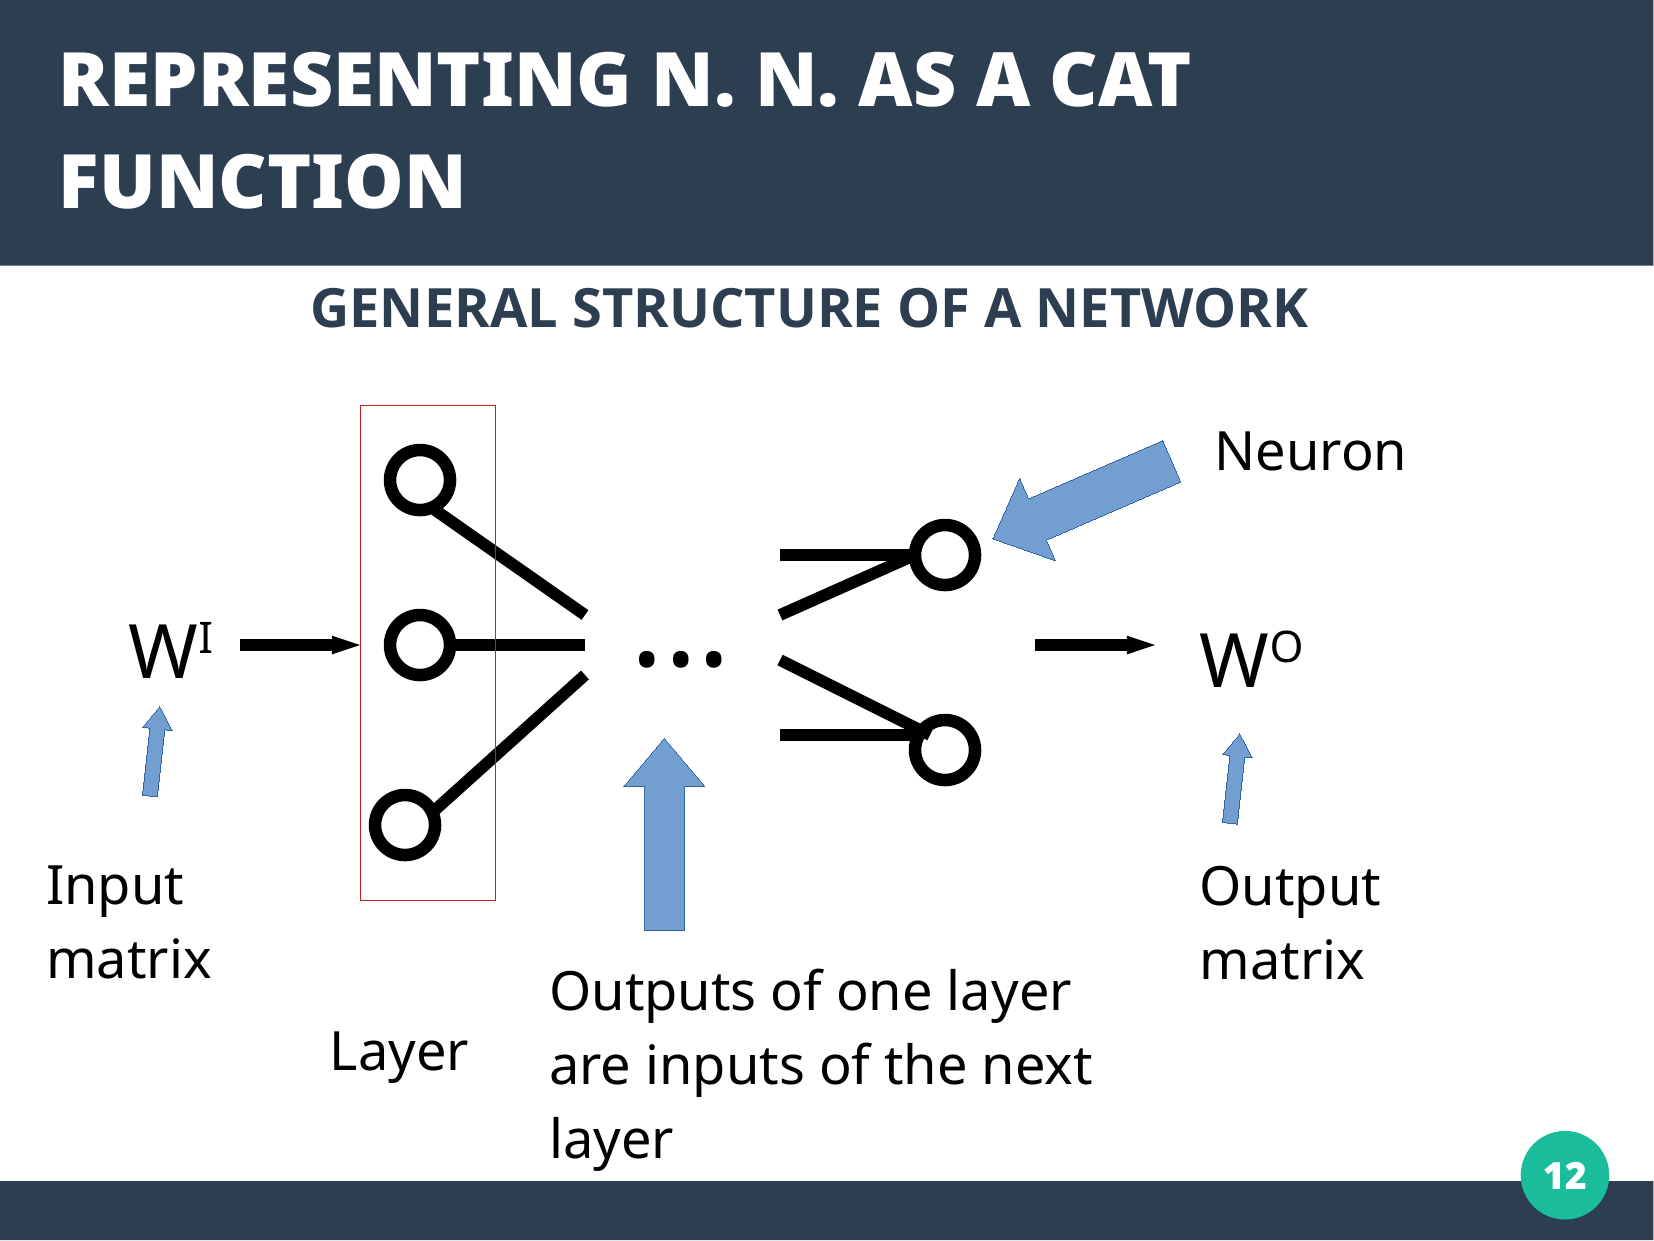

# REPRESENTING N. N. AS A CAT FUNCTION
GENERAL STRUCTURE OF A NETWORK
Neuron
...
WI
WO
Input
matrix
Output
matrix
Outputs of one layer
are inputs of the next
layer
Layer
12